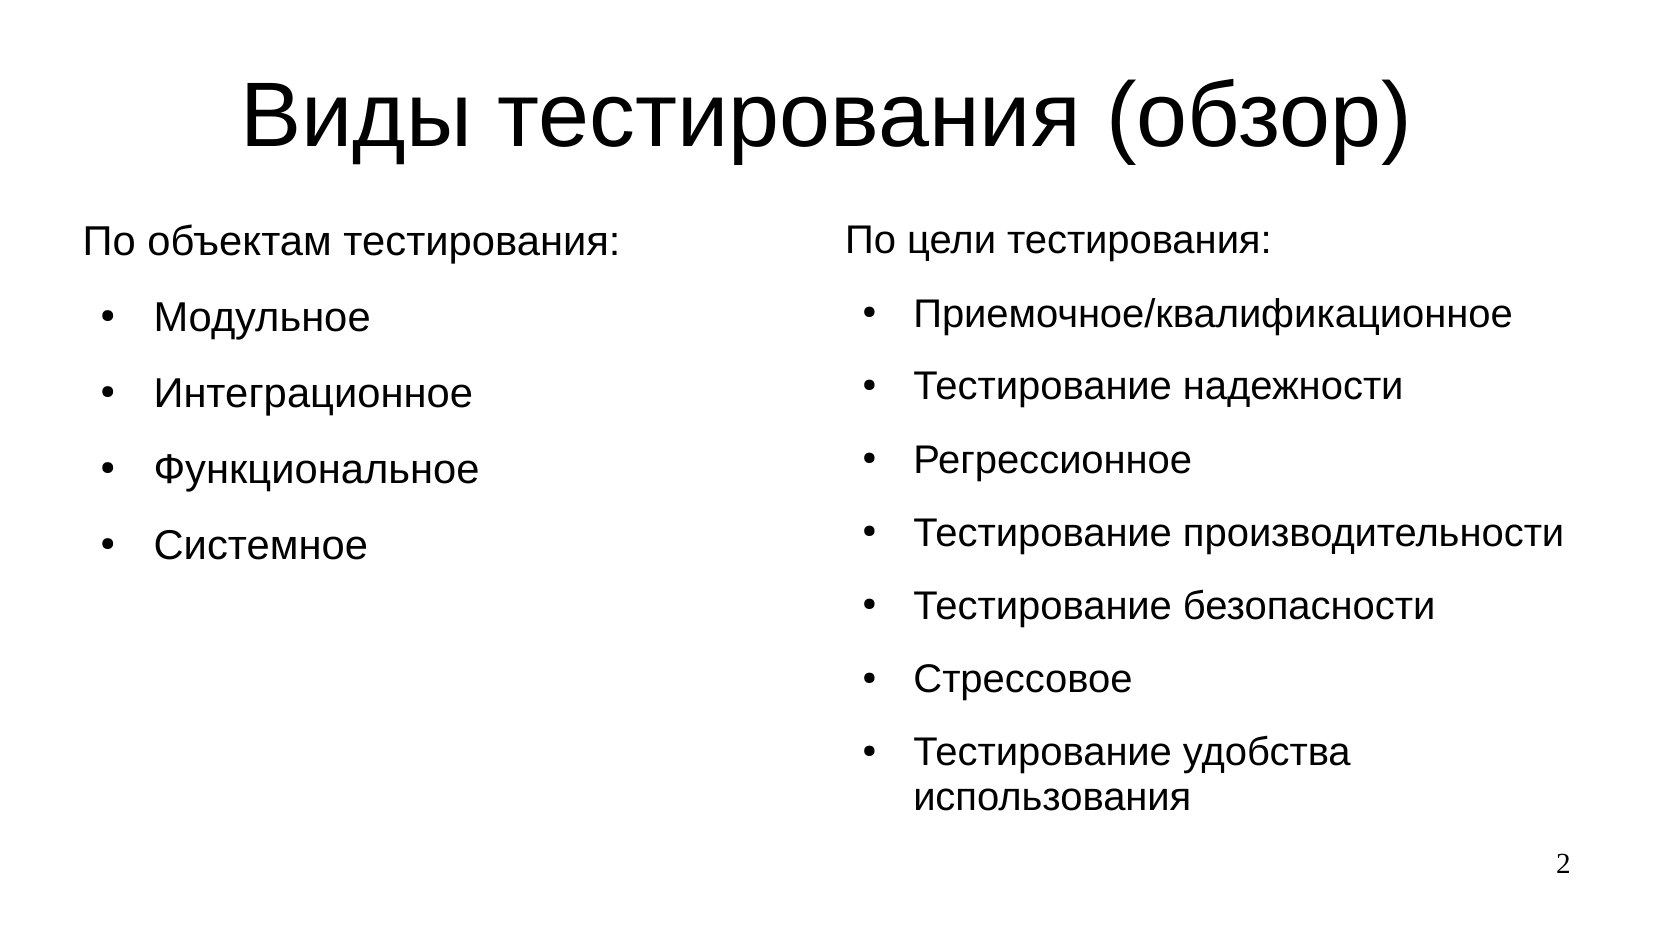

# Виды тестирования (обзор)
По объектам тестирования:
Модульное
Интеграционное
Функциональное
Системное
По цели тестирования:
Приемочное/квалификационное
Тестирование надежности
Регрессионное
Тестирование производительности
Тестирование безопасности
Стрессовое
Тестирование удобства использования
2